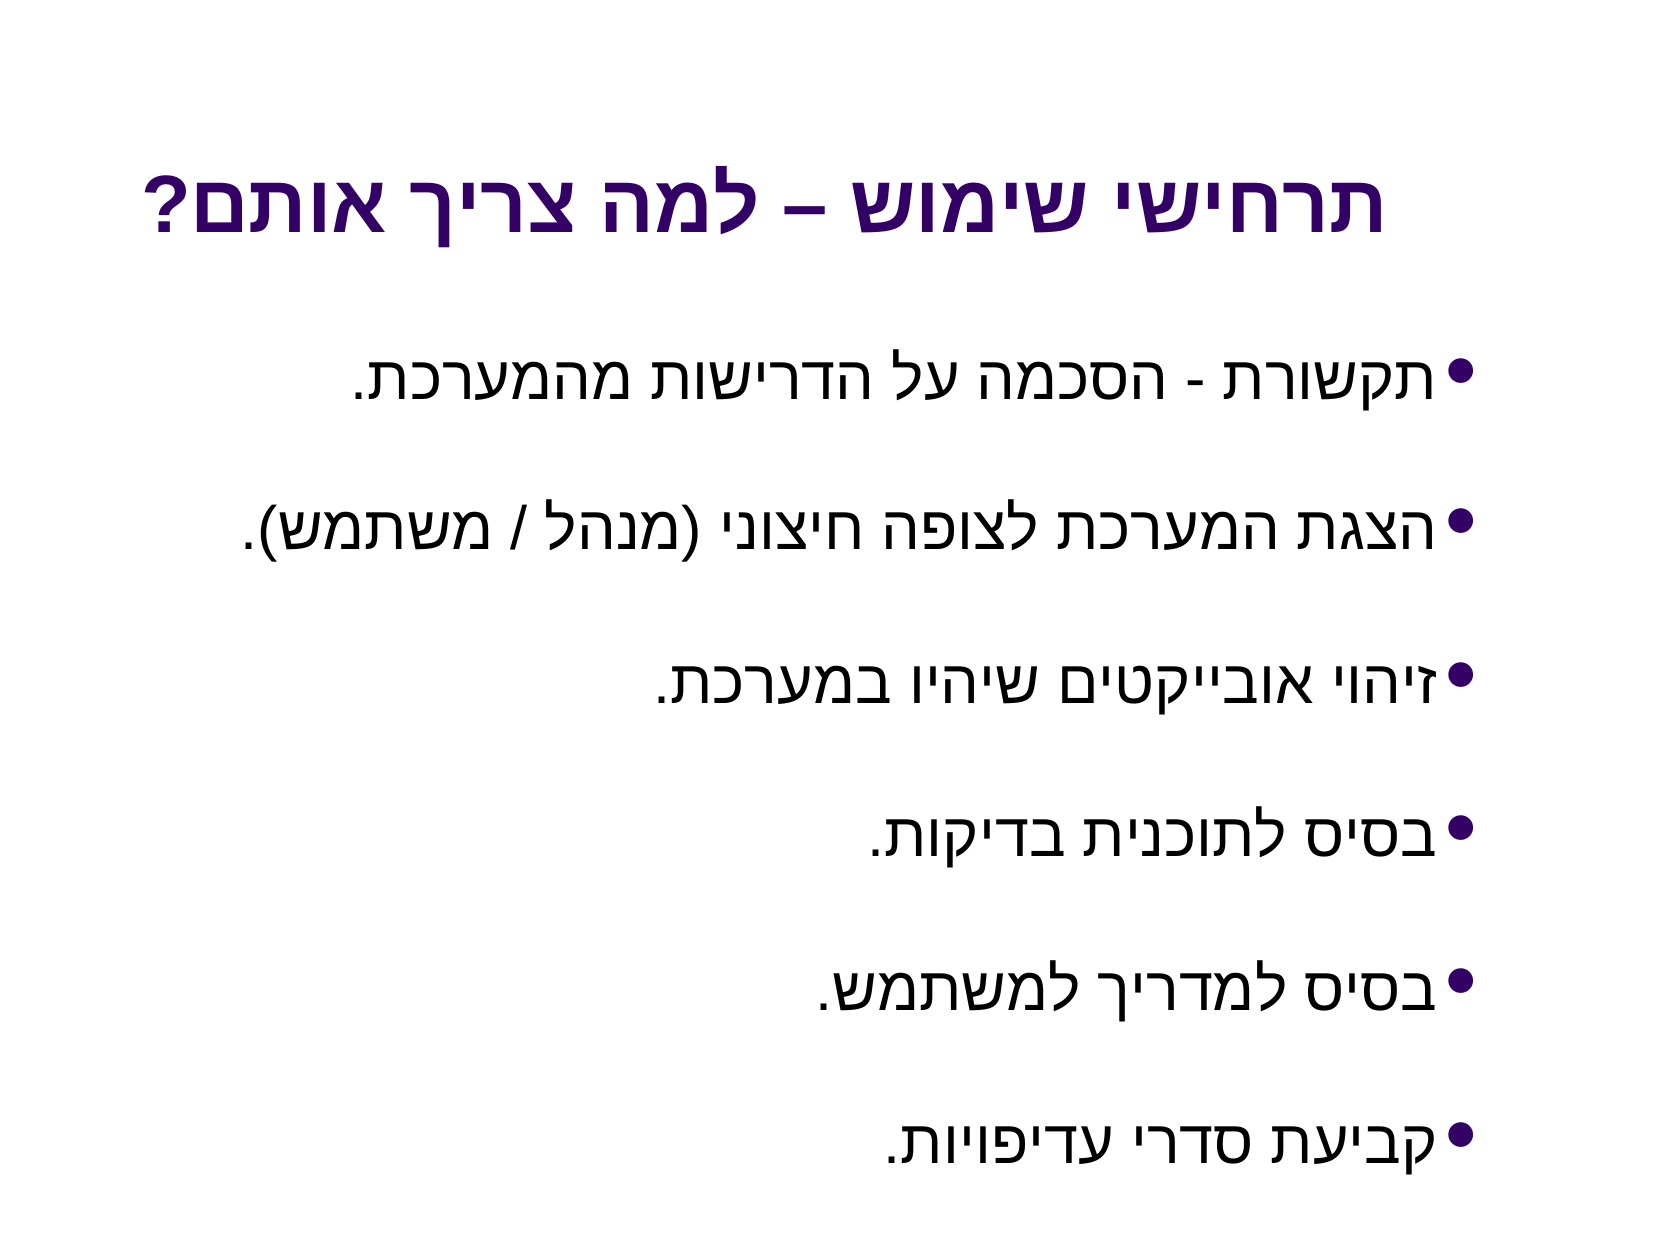

# תרחישי שימוש – למה צריך אותם?
תקשורת - הסכמה על הדרישות מהמערכת.
הצגת המערכת לצופה חיצוני (מנהל / משתמש).
זיהוי אובייקטים שיהיו במערכת.
בסיס לתוכנית בדיקות.
בסיס למדריך למשתמש.
קביעת סדרי עדיפויות.